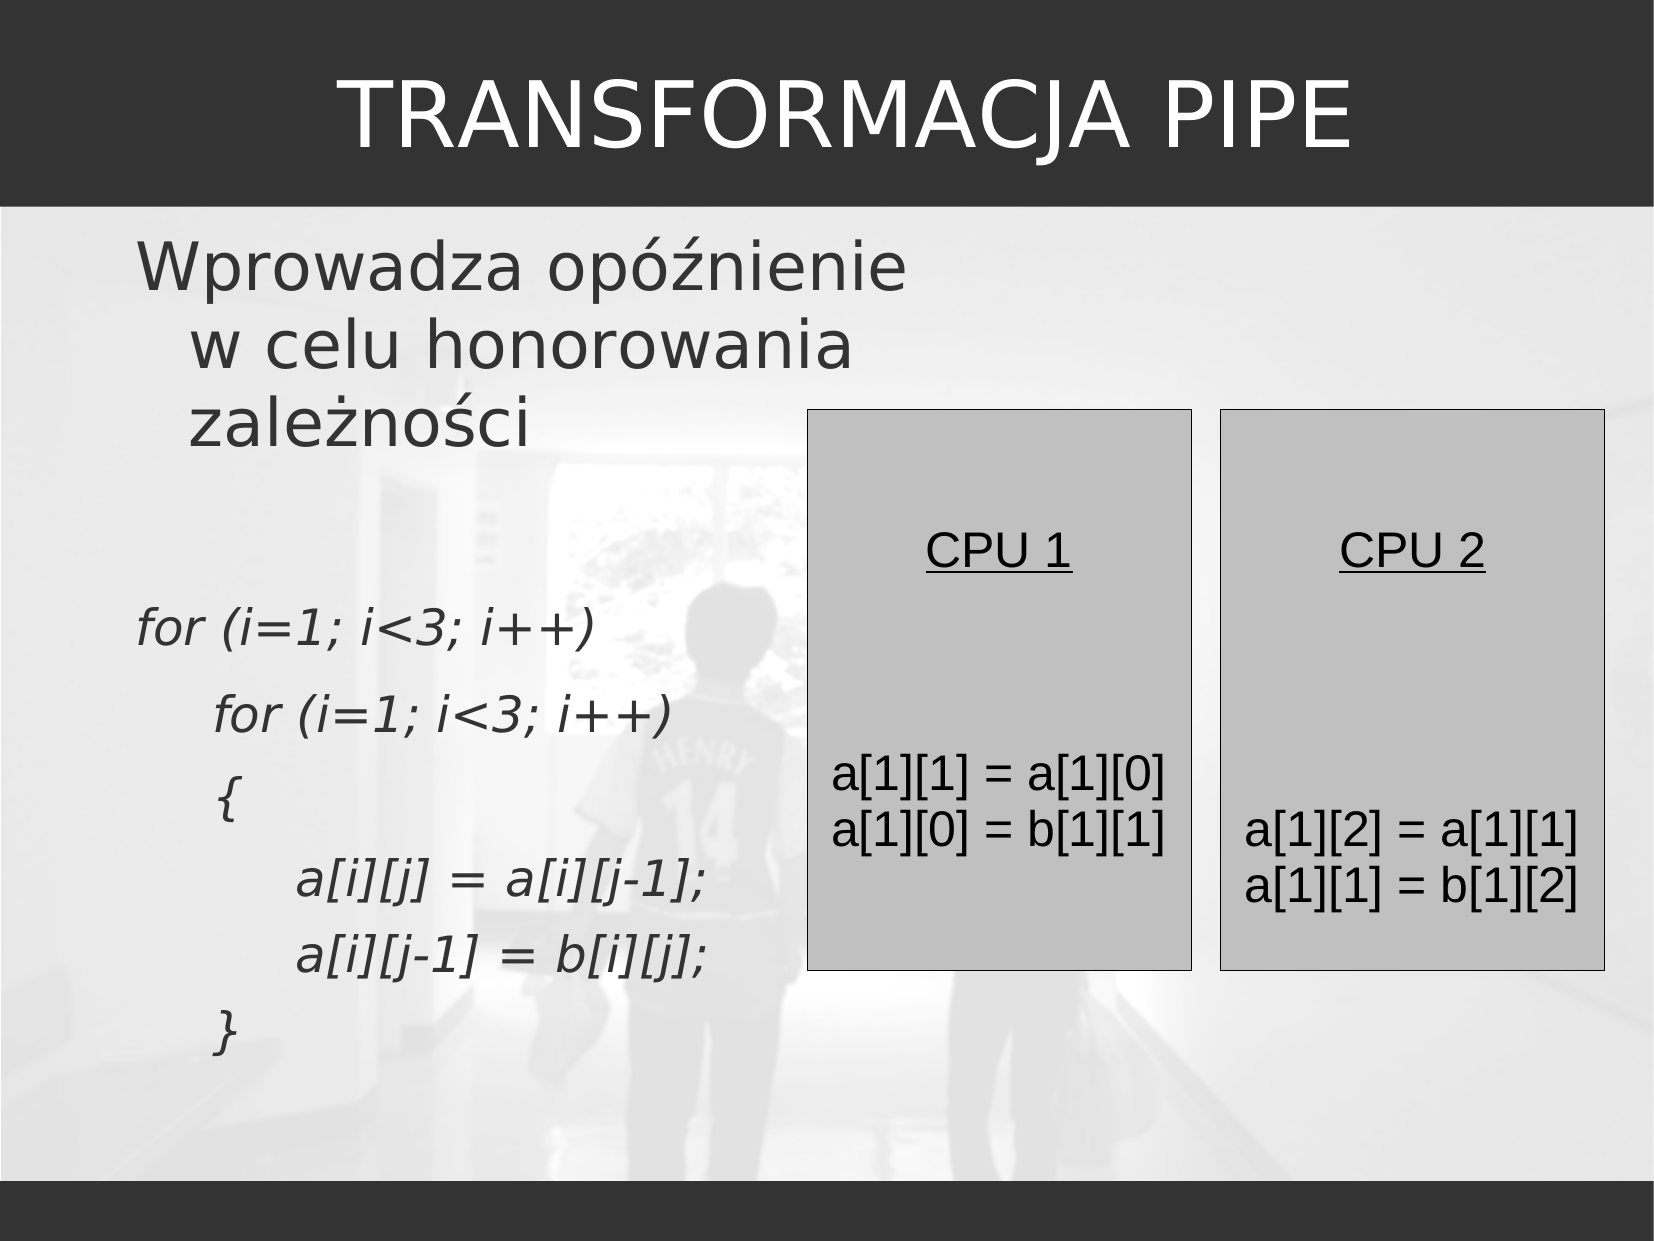

# TRANSFORMACJA PIPE
Wprowadza opóźnienie w celu honorowania zależności
for (i=1; i<3; i++)
for (i=1; i<3; i++)
{
a[i][j] = a[i][j-1];
a[i][j-1] = b[i][j];
}
CPU 1
a[1][1] = a[1][0]
a[1][0] = b[1][1]
CPU 2
a[1][2] = a[1][1]
a[1][1] = b[1][2]